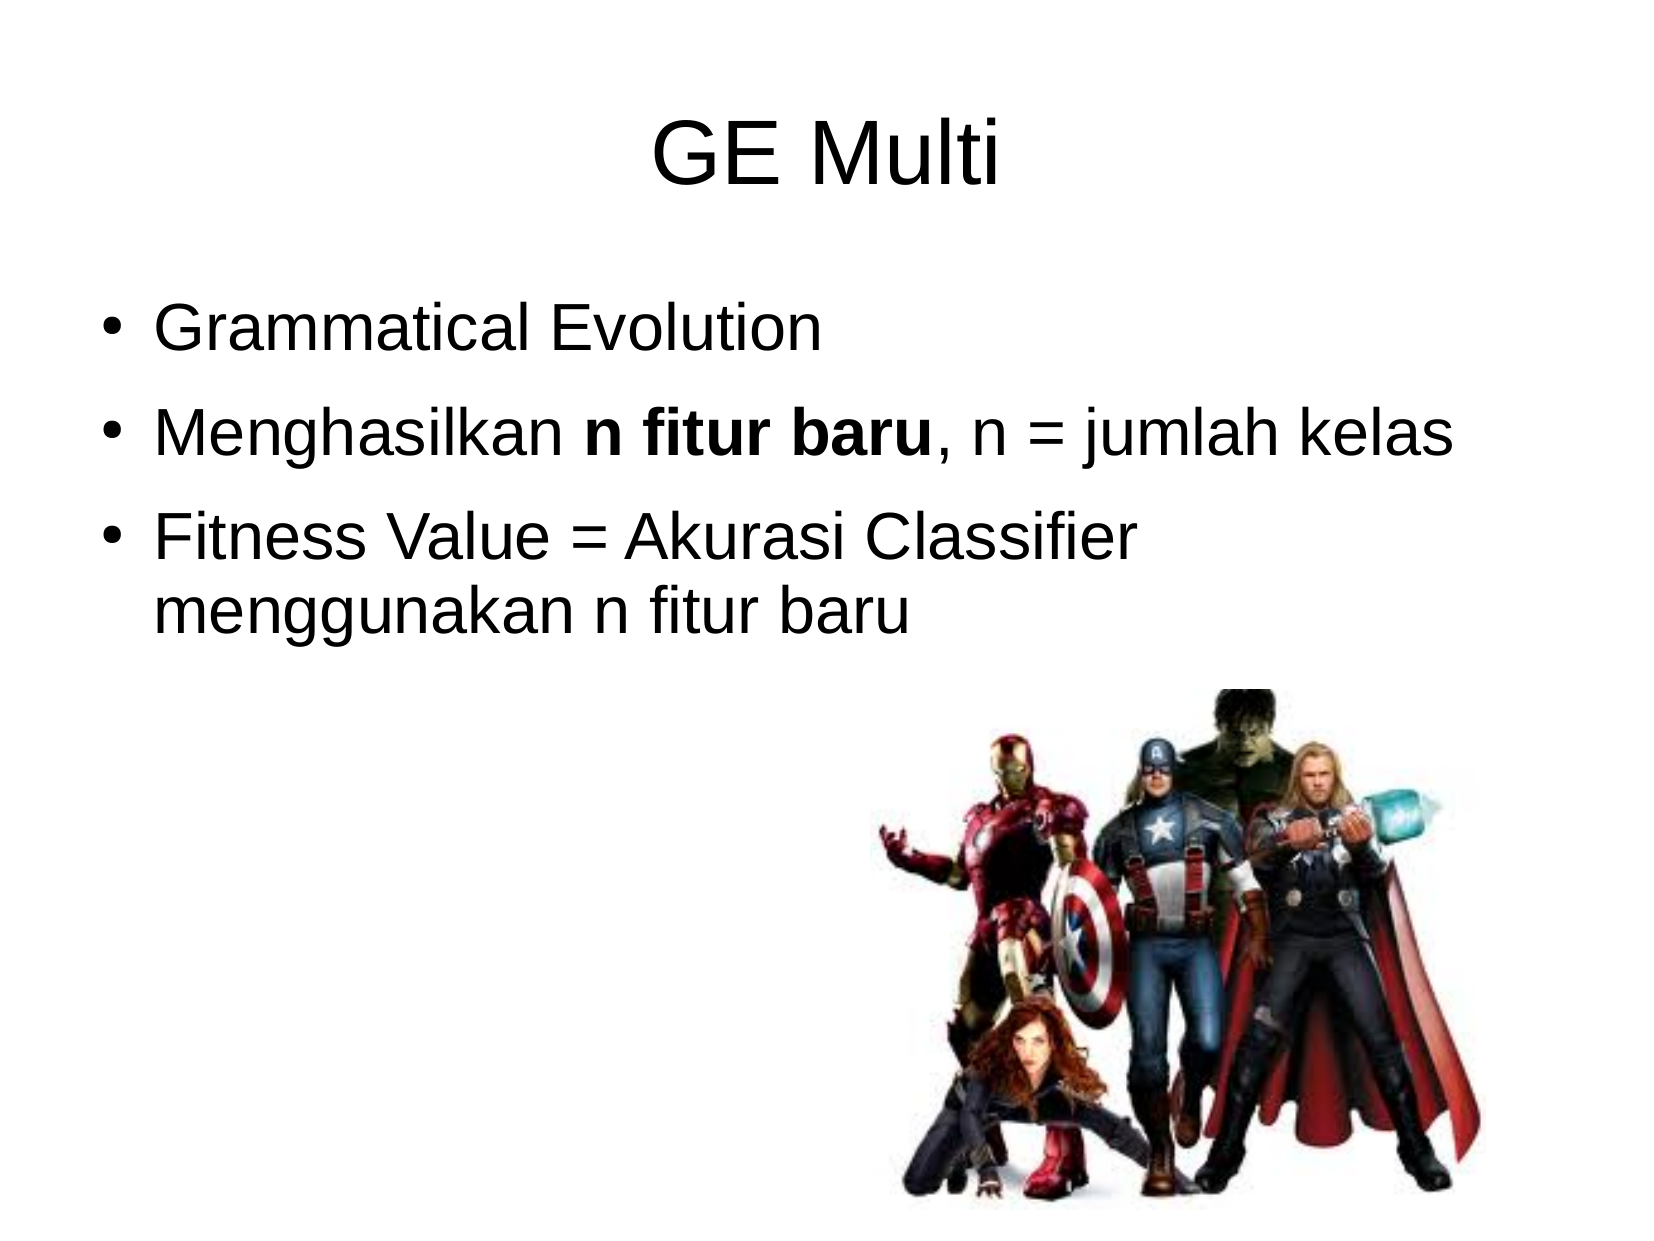

# GE Multi
Grammatical Evolution
Menghasilkan n fitur baru, n = jumlah kelas
Fitness Value = Akurasi Classifier menggunakan n fitur baru